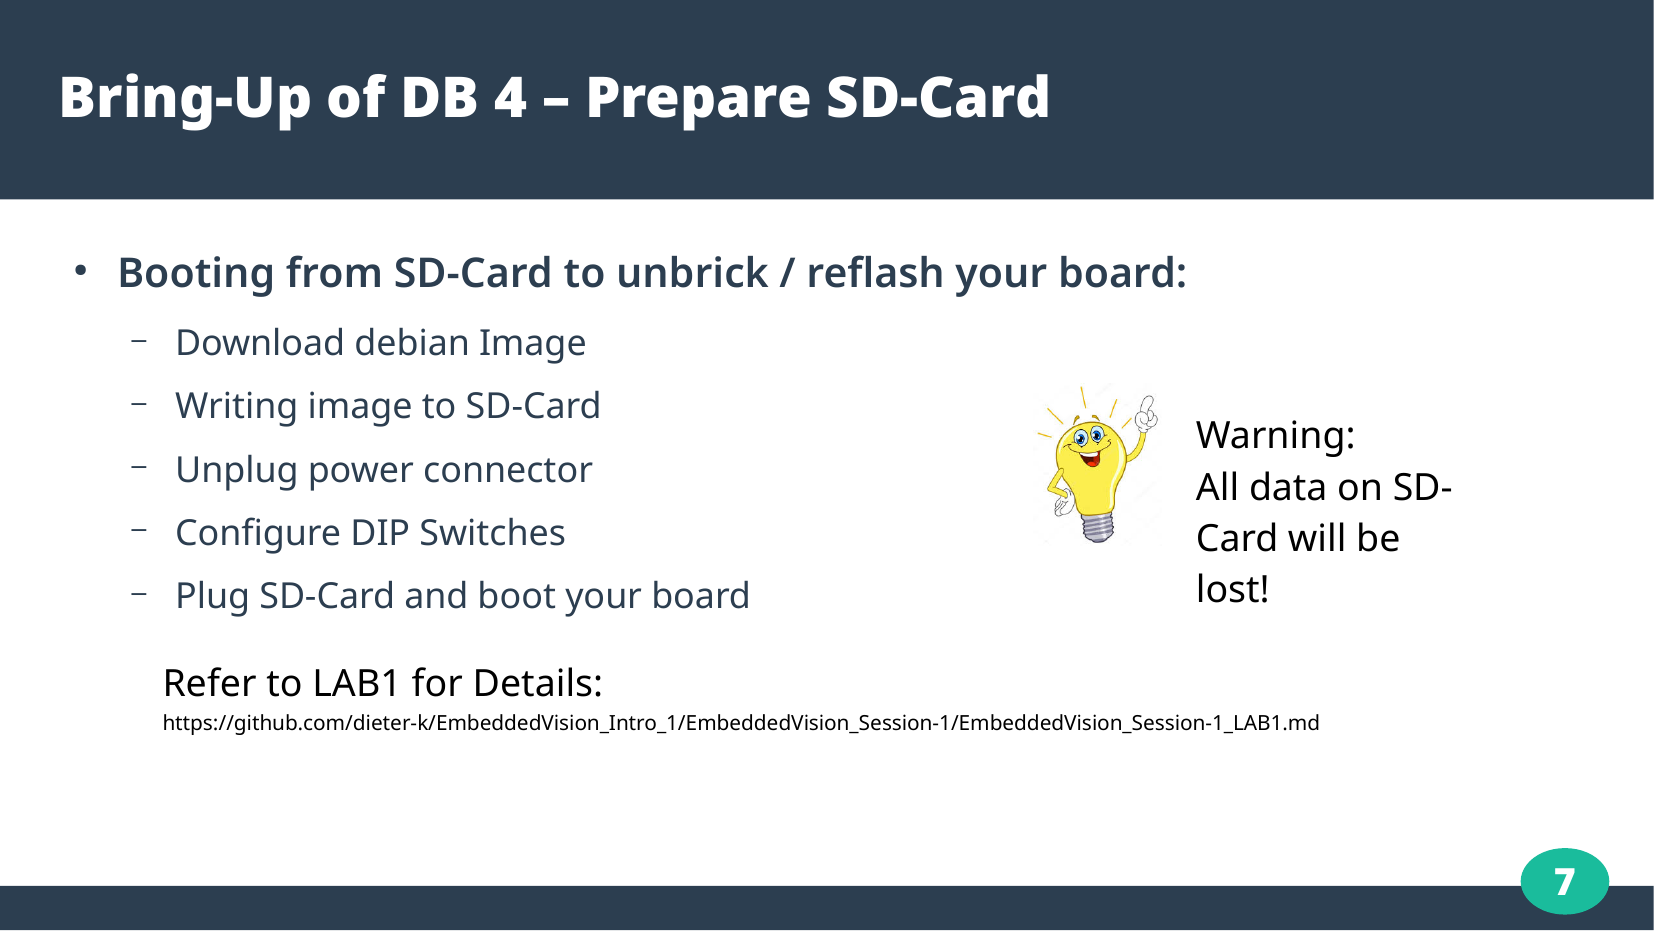

# Bring-Up of DB 4 – Prepare SD-Card
Booting from SD-Card to unbrick / reflash your board:
Download debian Image
Writing image to SD-Card
Unplug power connector
Configure DIP Switches
Plug SD-Card and boot your board
Warning:
All data on SD-Card will be lost!
Refer to LAB1 for Details:
https://github.com/dieter-k/EmbeddedVision_Intro_1/EmbeddedVision_Session-1/EmbeddedVision_Session-1_LAB1.md
7